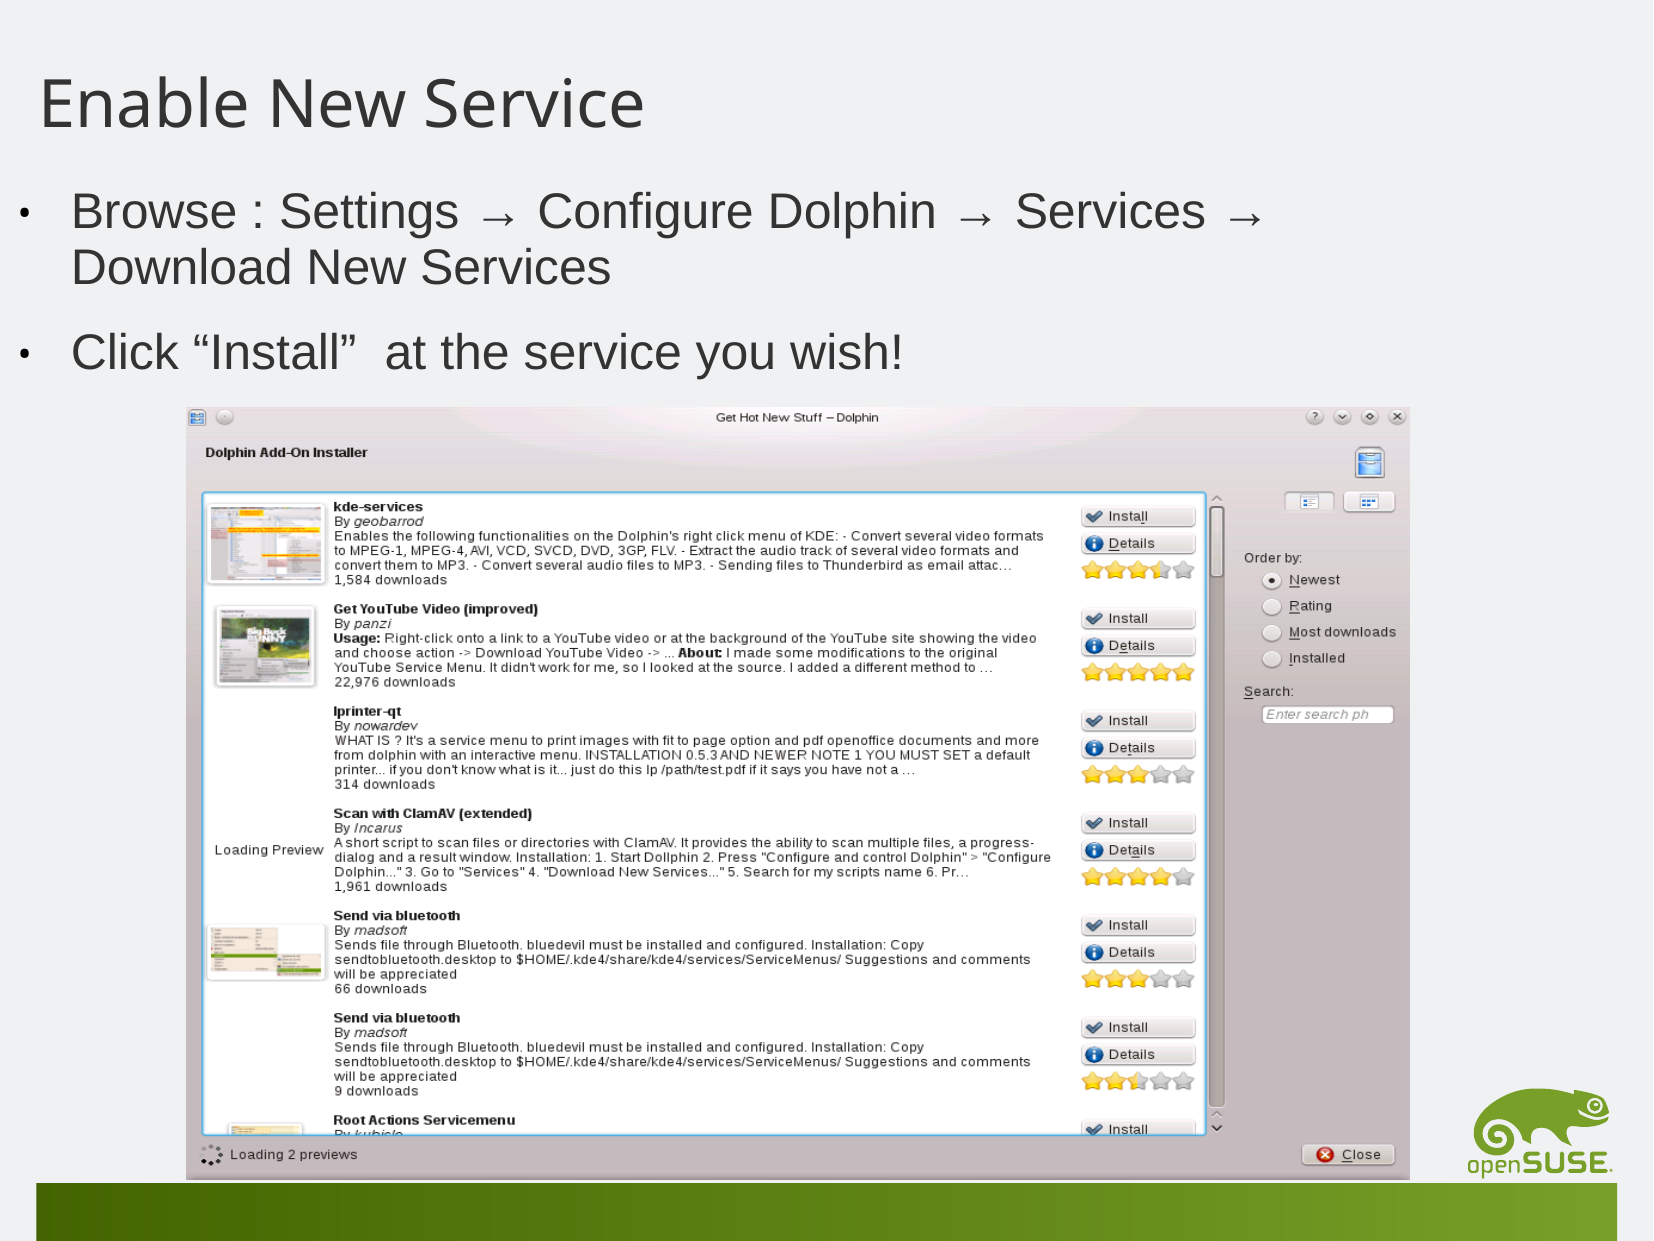

# Enable New Service
Browse : Settings → Configure Dolphin → Services → Download New Services
Click “Install” at the service you wish!